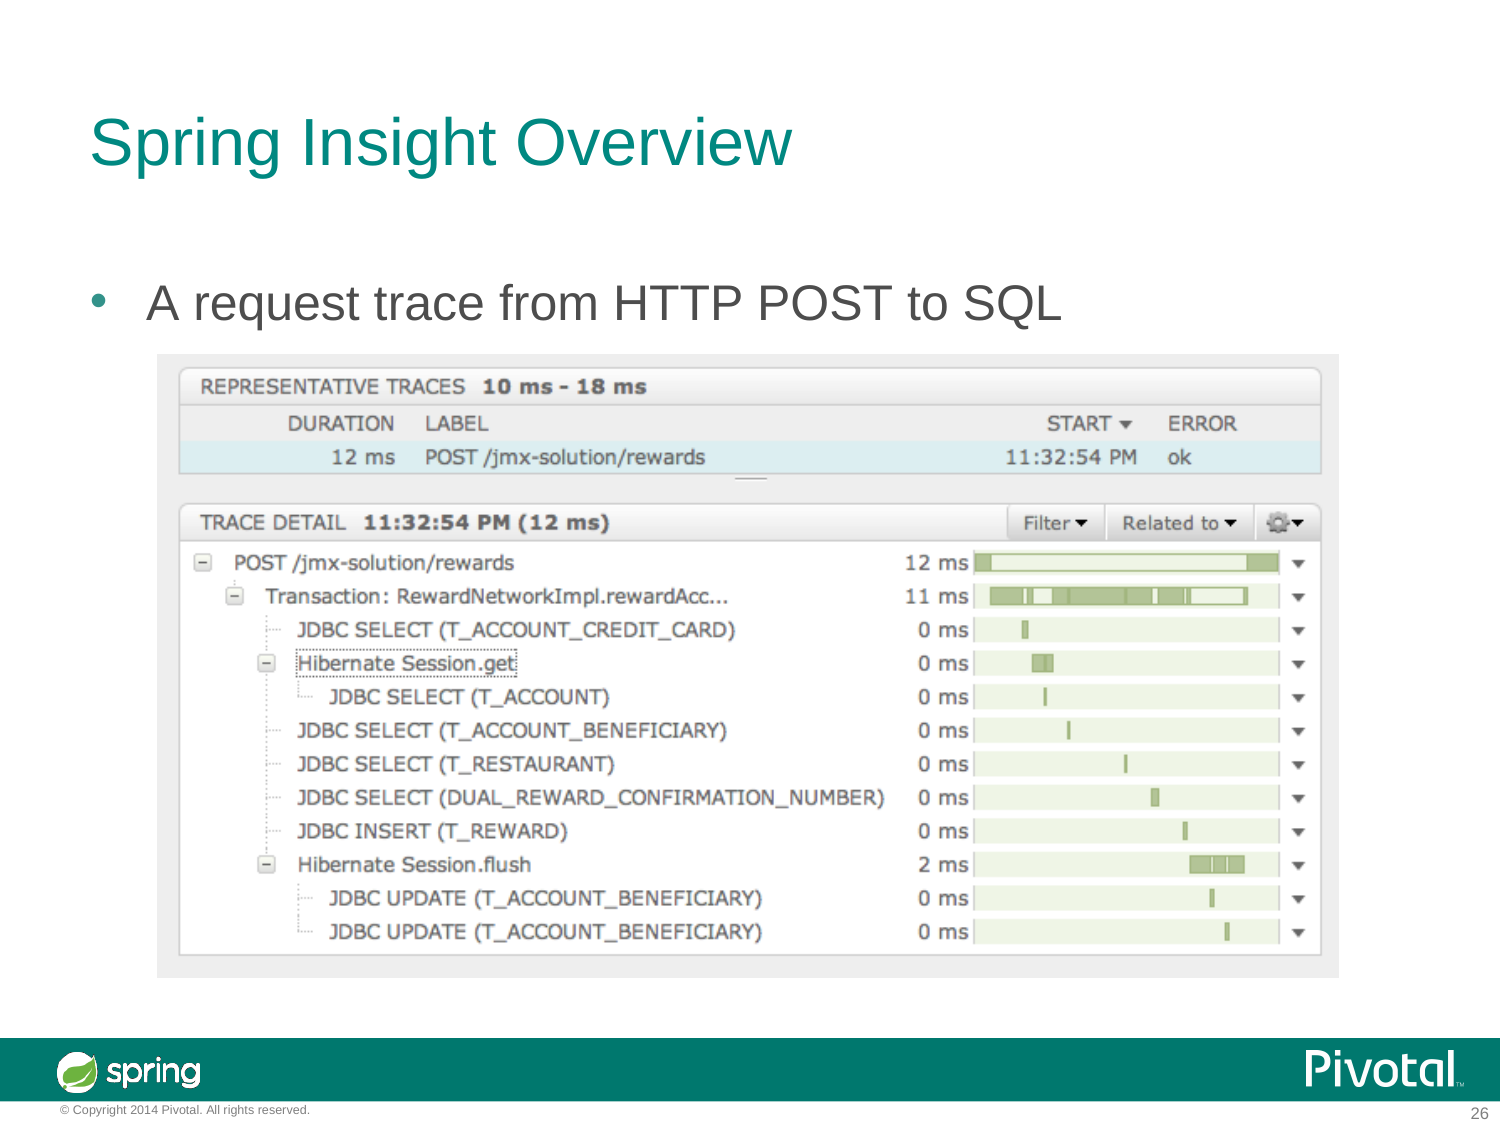

# Spring Insight Overview
A request trace from HTTP POST to SQL